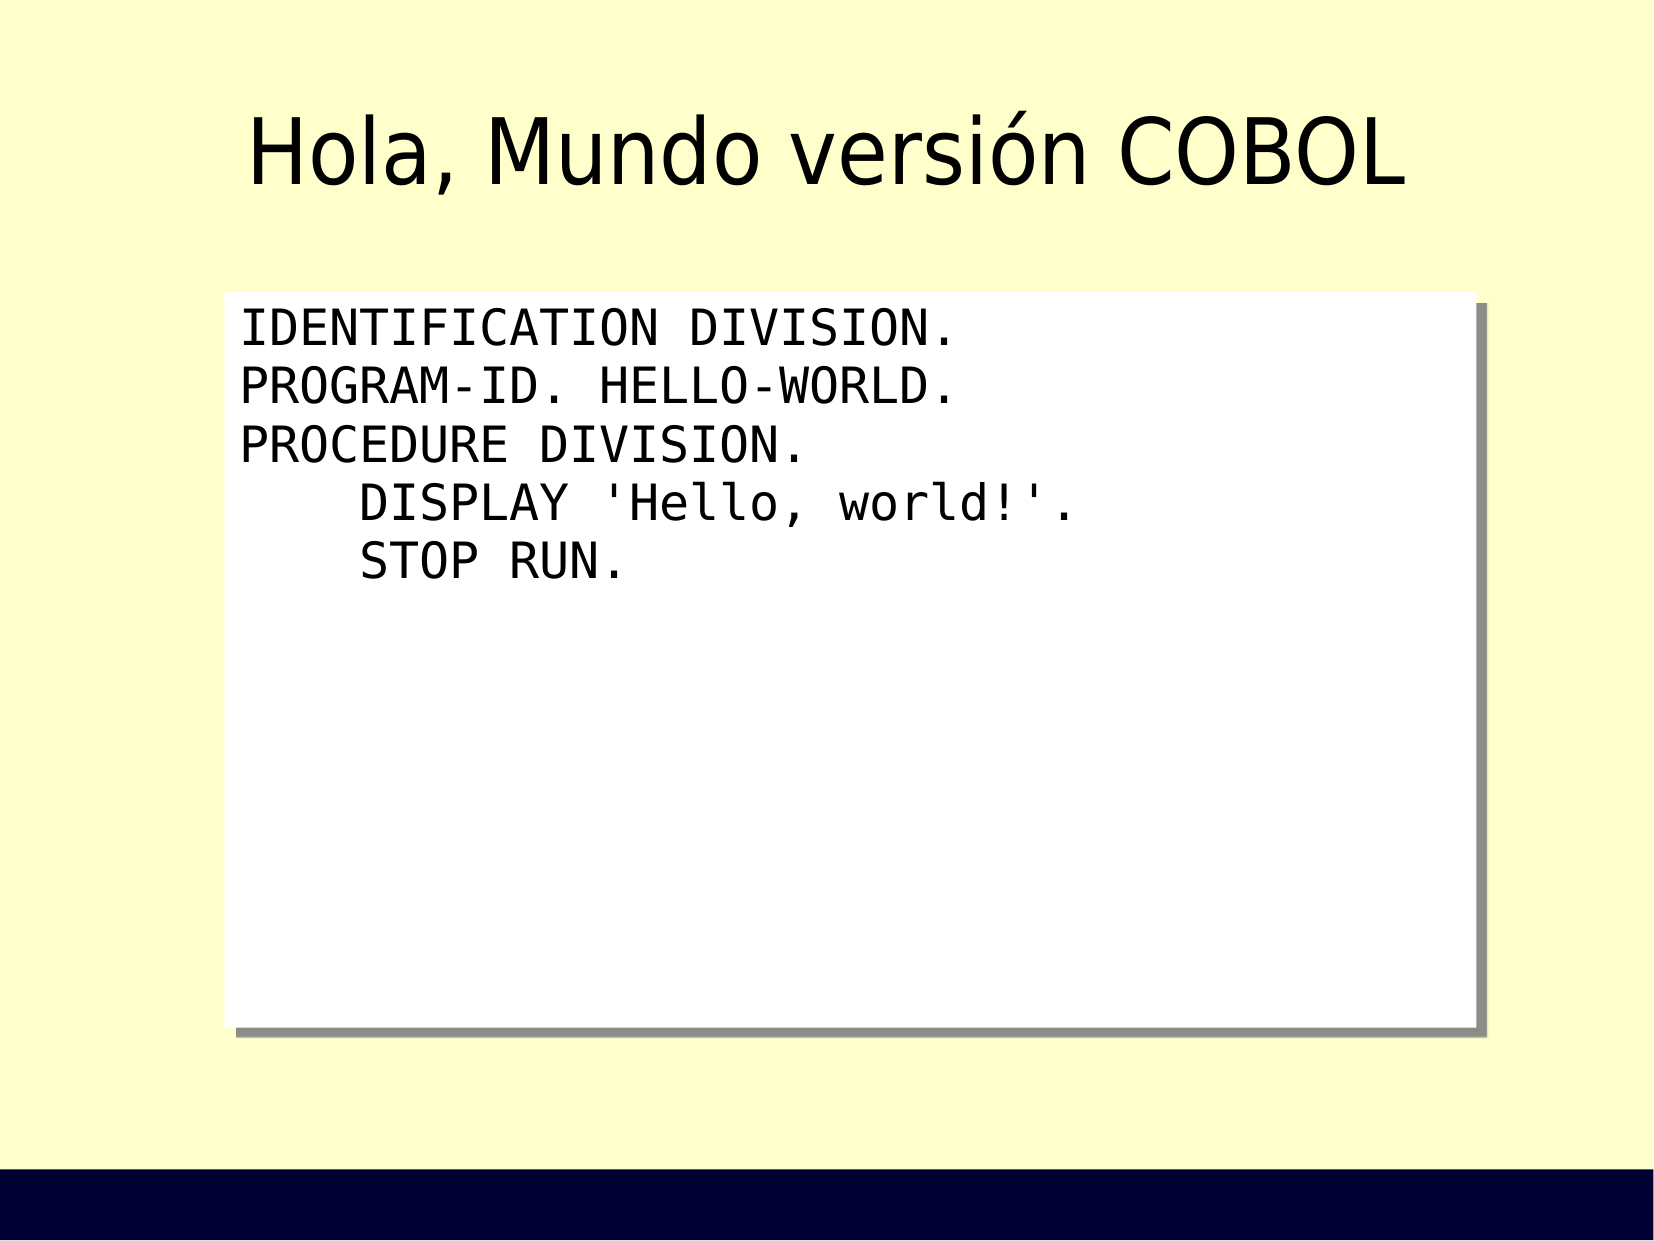

# Hola, Mundo versión COBOL
IDENTIFICATION DIVISION.
PROGRAM-ID. HELLO-WORLD.
PROCEDURE DIVISION.
 DISPLAY 'Hello, world!'.
 STOP RUN.